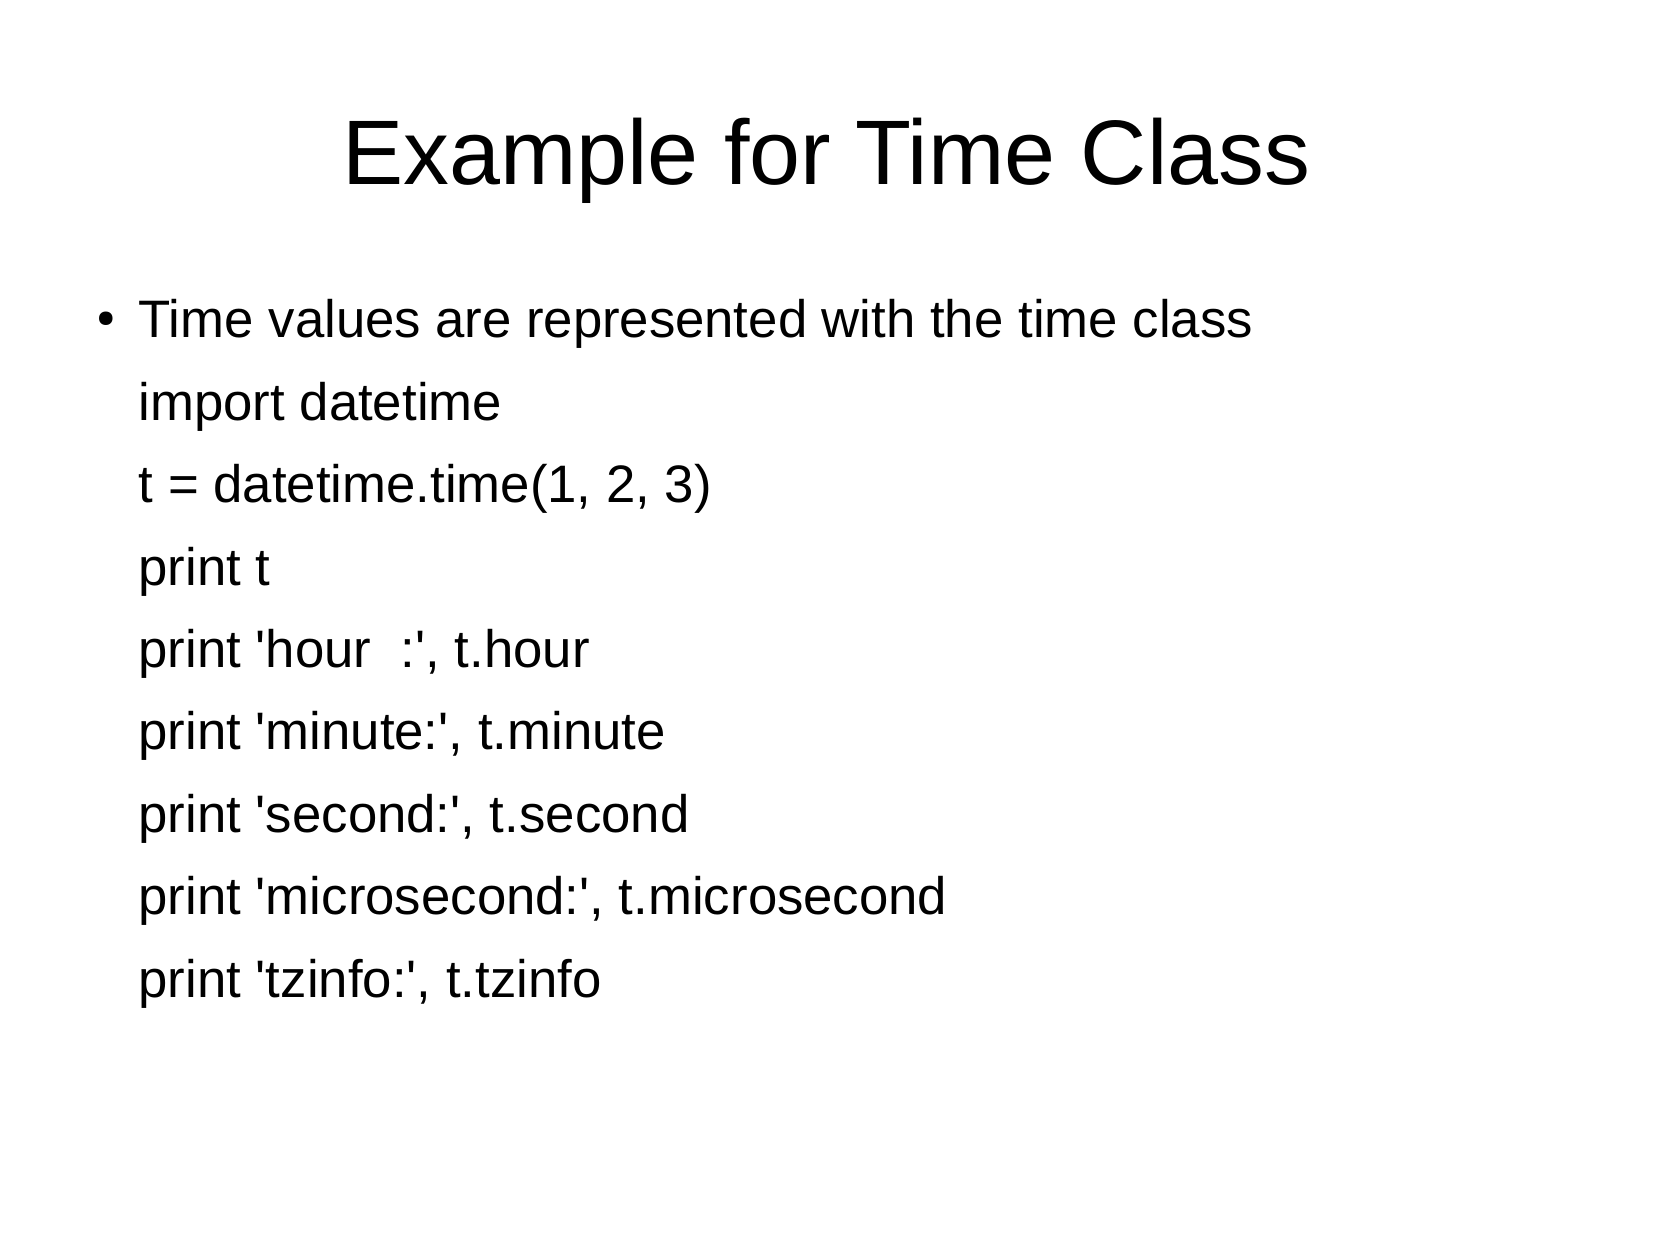

# Example for Time Class
Time values are represented with the time class
import datetime
t = datetime.time(1, 2, 3)
print t
print 'hour :', t.hour
print 'minute:', t.minute
print 'second:', t.second
print 'microsecond:', t.microsecond
print 'tzinfo:', t.tzinfo